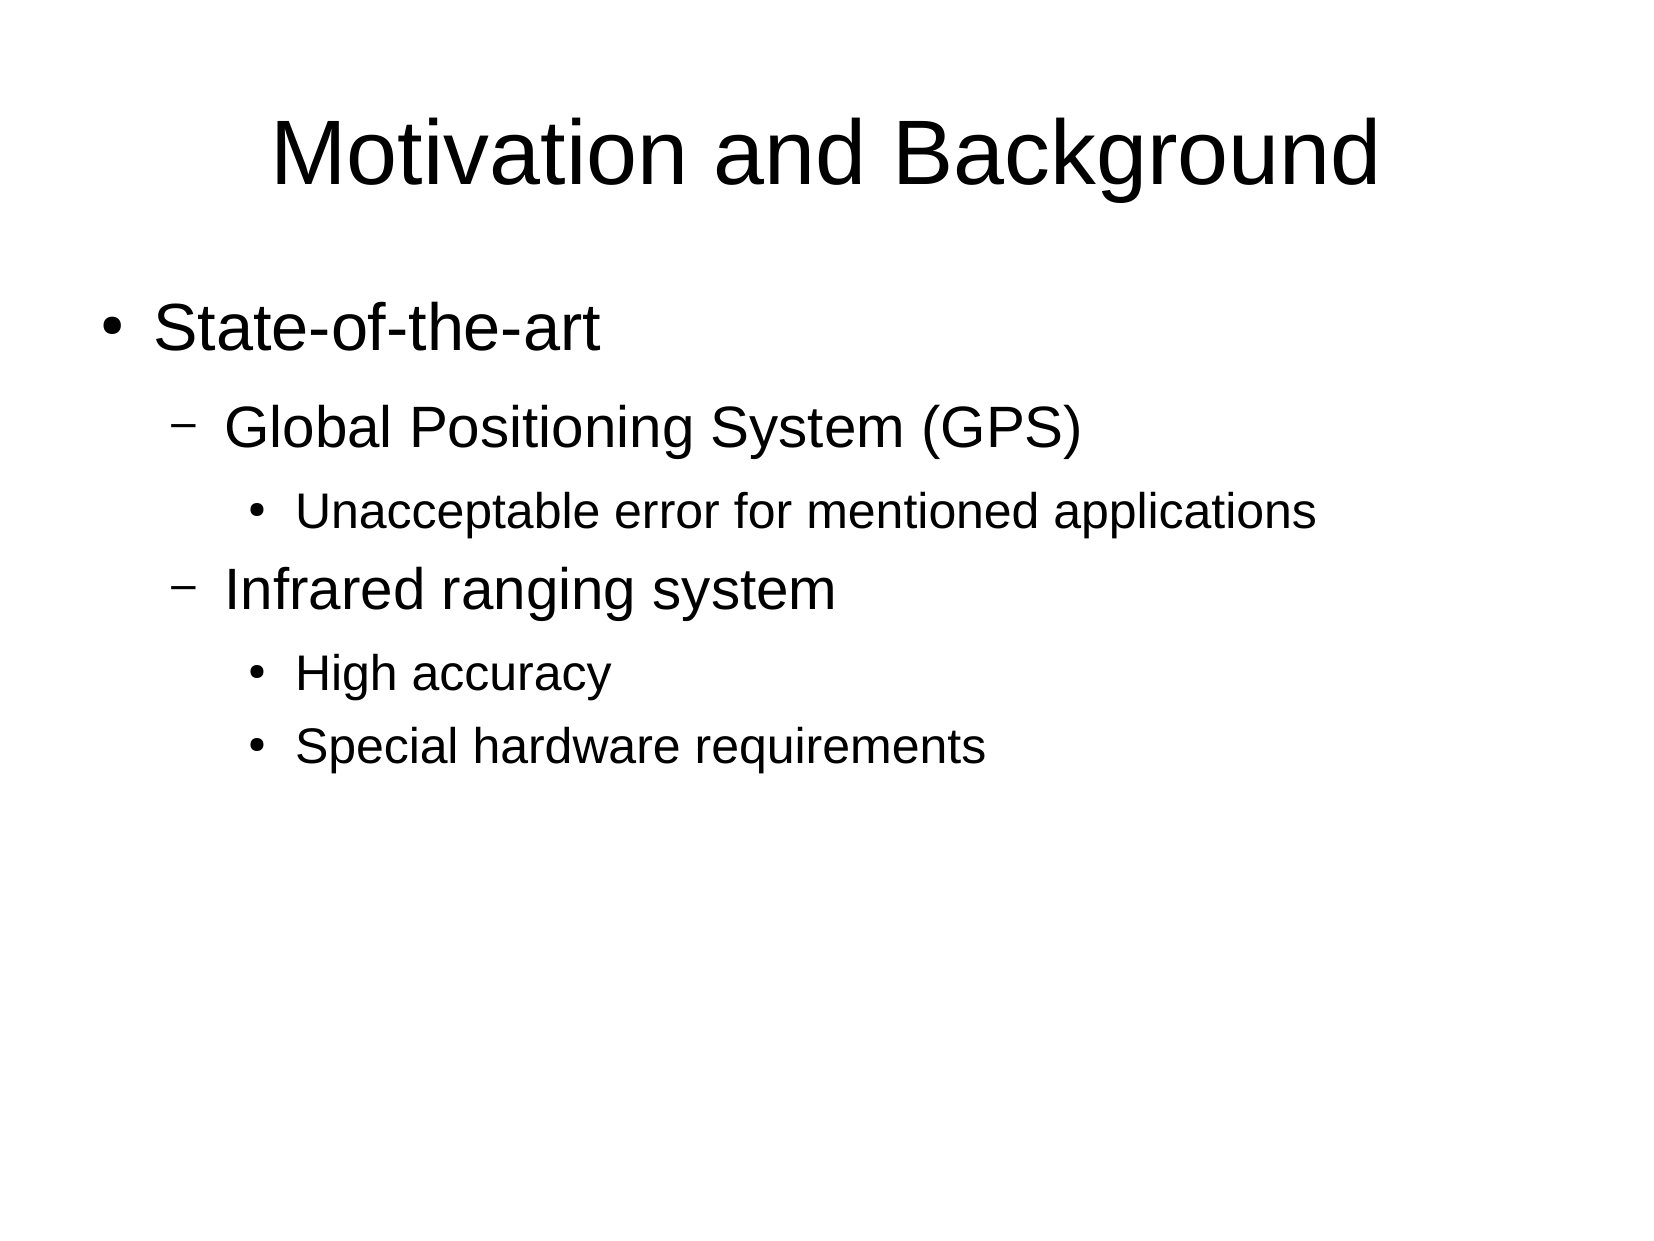

# Motivation and Background
State-of-the-art
Global Positioning System (GPS)
Unacceptable error for mentioned applications
Infrared ranging system
High accuracy
Special hardware requirements